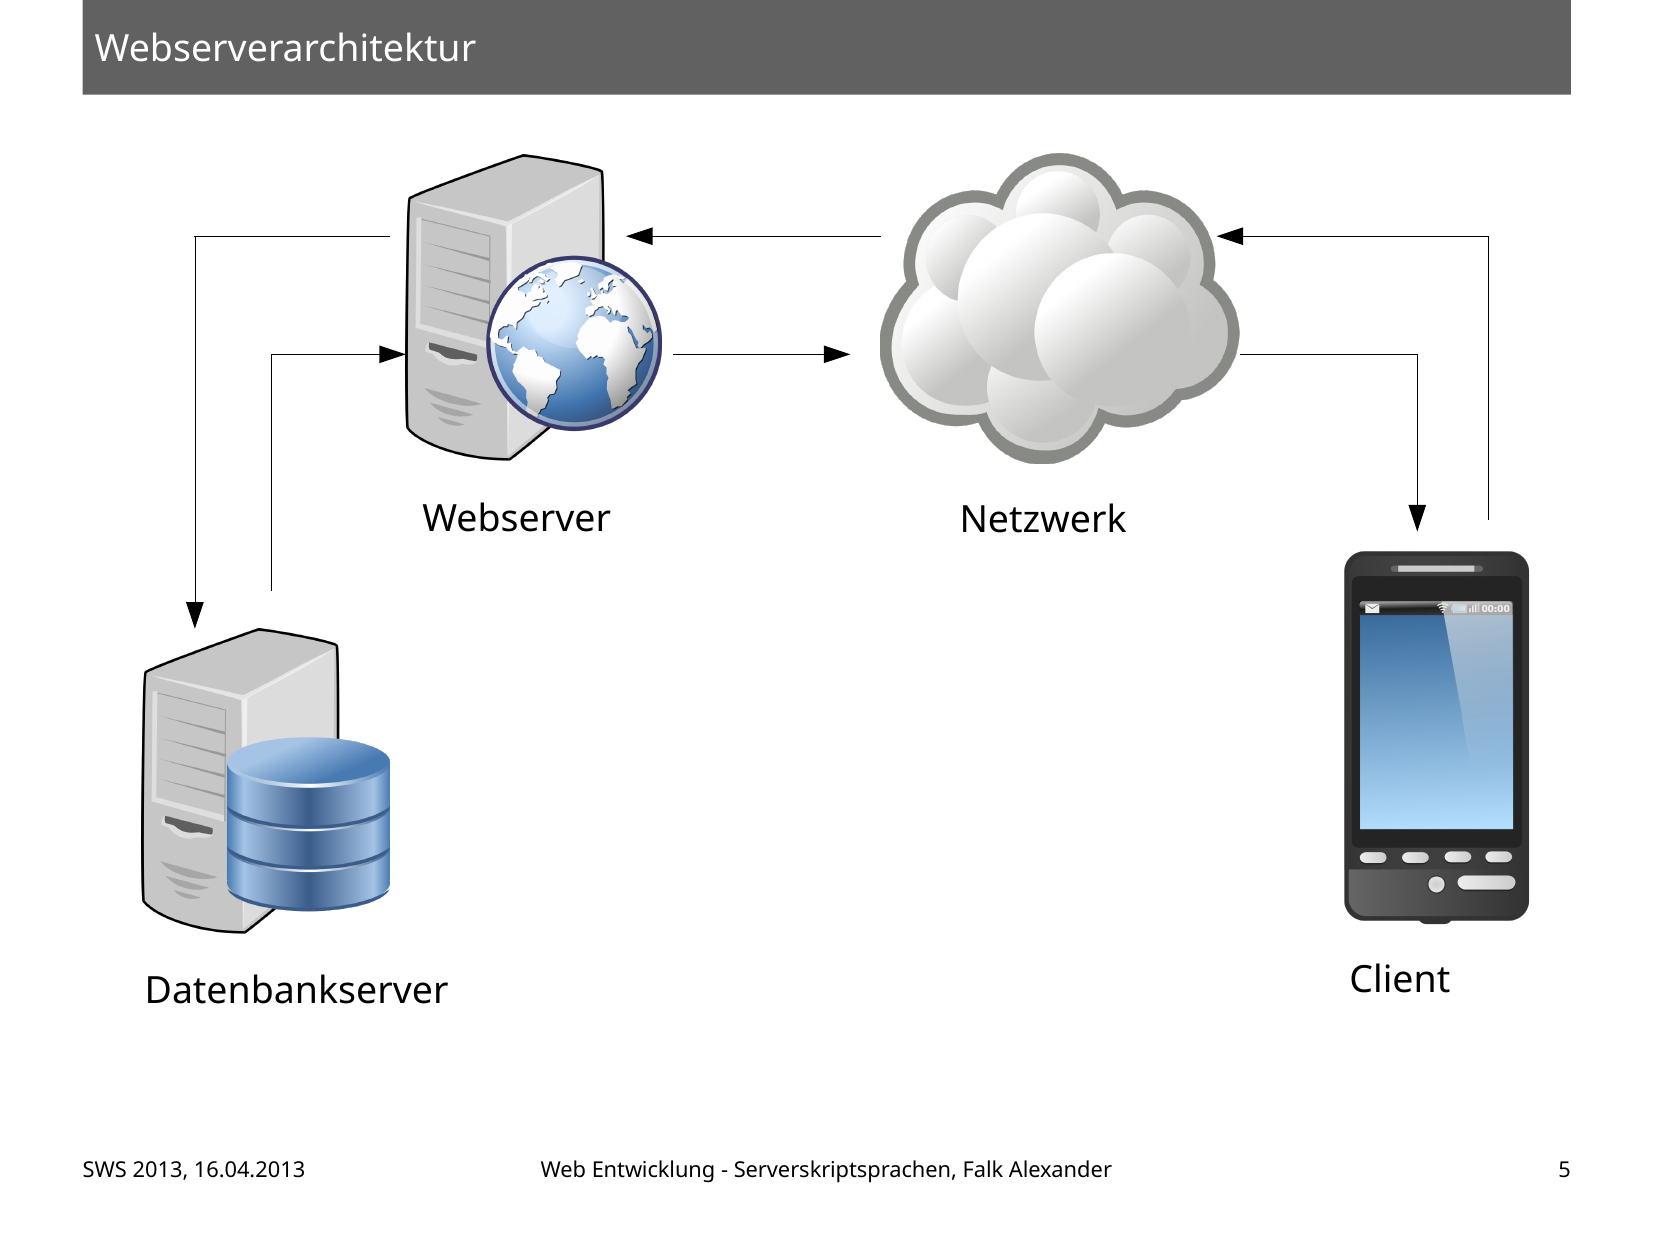

# Webserverarchitektur
Webserver
Netzwerk
Client
Datenbankserver
SWS 2013, 16.04.2013
Web Entwicklung - Serverskriptsprachen, Falk Alexander
5